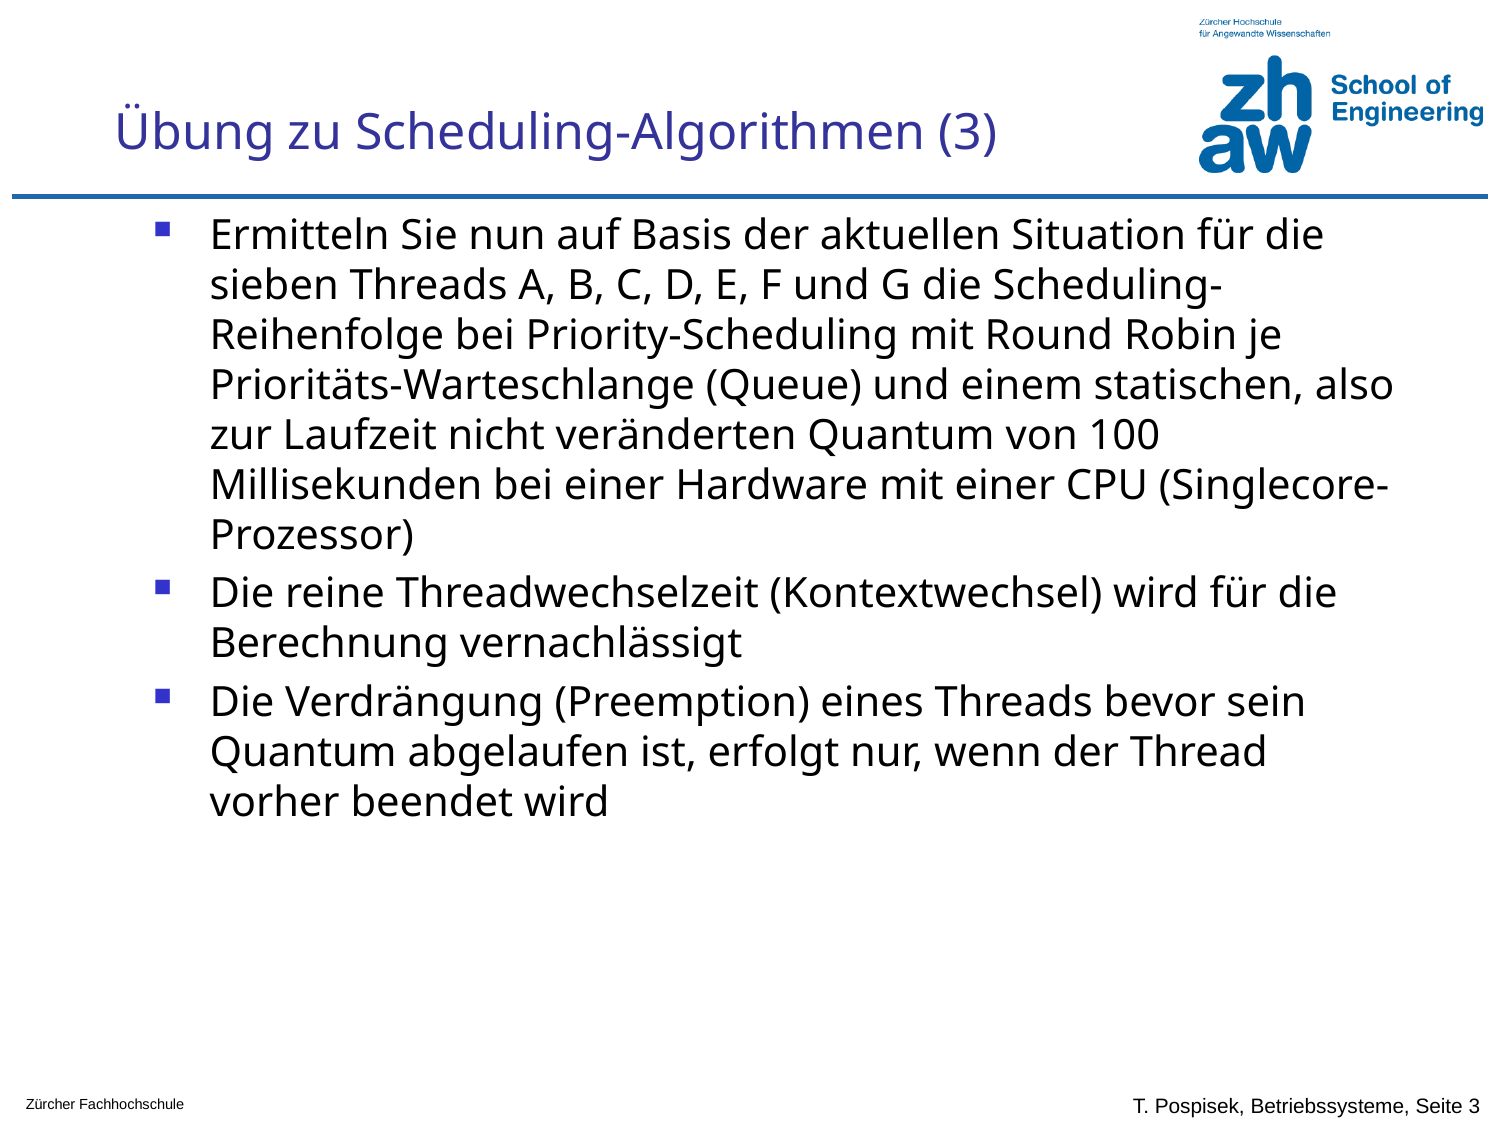

Übung zu Scheduling-Algorithmen (3)
# Ermitteln Sie nun auf Basis der aktuellen Situation für die sieben Threads A, B, C, D, E, F und G die Scheduling-Reihenfolge bei Priority-Scheduling mit Round Robin je Prioritäts-Warteschlange (Queue) und einem statischen, also zur Laufzeit nicht veränderten Quantum von 100 Millisekunden bei einer Hardware mit einer CPU (Singlecore-Prozessor)
Die reine Threadwechselzeit (Kontextwechsel) wird für die Berechnung vernachlässigt
Die Verdrängung (Preemption) eines Threads bevor sein Quantum abgelaufen ist, erfolgt nur, wenn der Thread vorher beendet wird